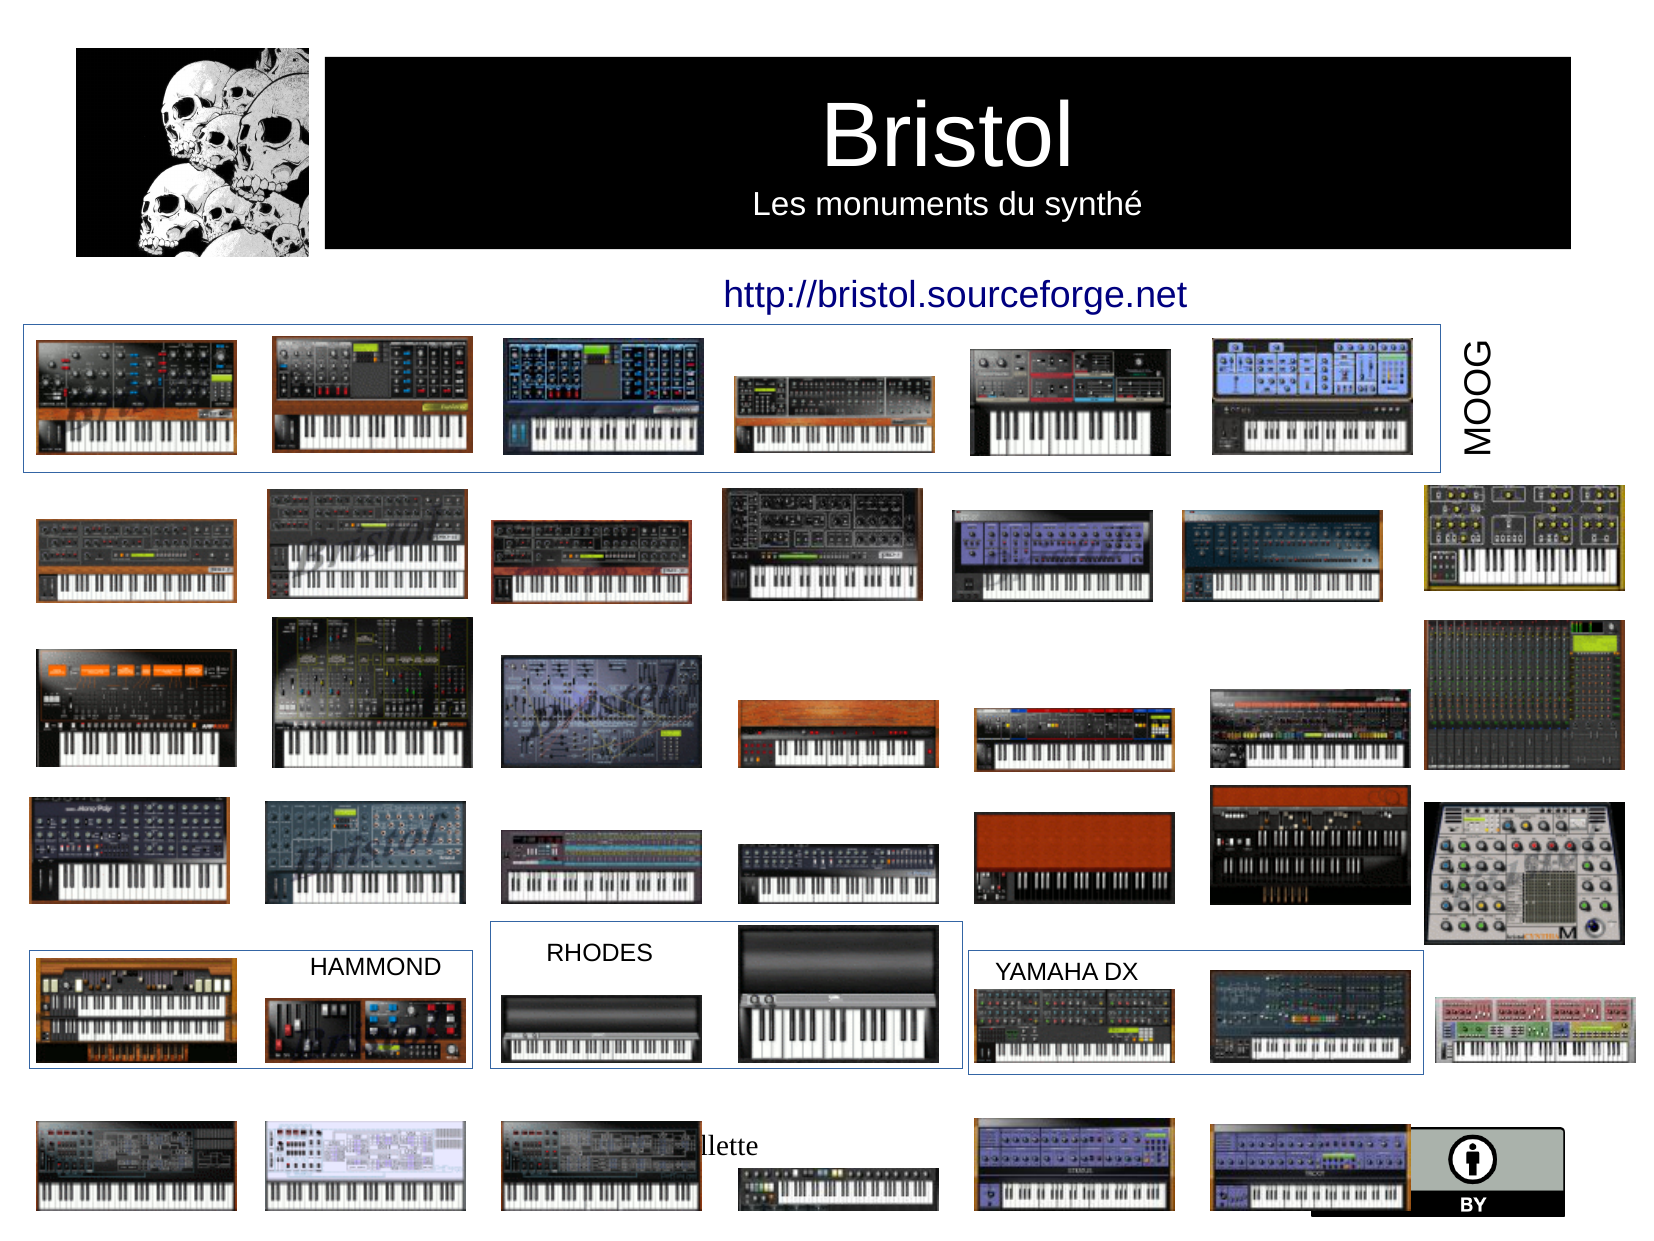

# Bristol Les monuments du synthé
http://bristol.sourceforge.net
MOOG
RHODES
HAMMOND
YAMAHA DX
Y. Collette
10